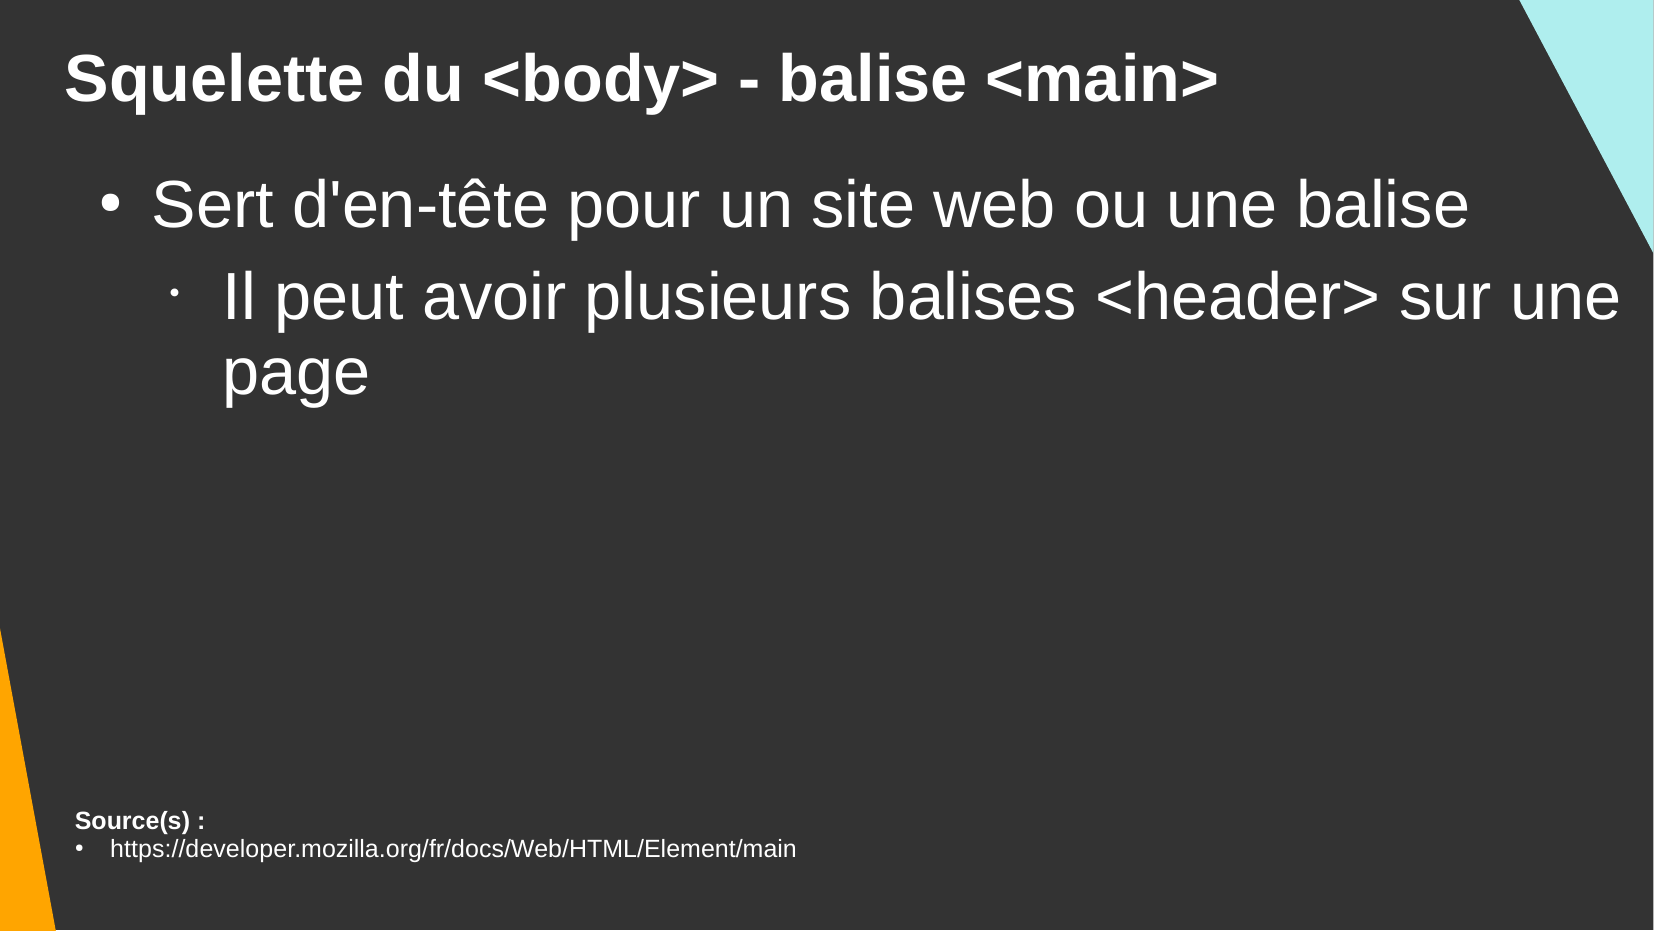

# Squelette du <body> - balise <main>
Sert d'en-tête pour un site web ou une balise
Il peut avoir plusieurs balises <header> sur une page
Source(s) :
https://developer.mozilla.org/fr/docs/Web/HTML/Element/main